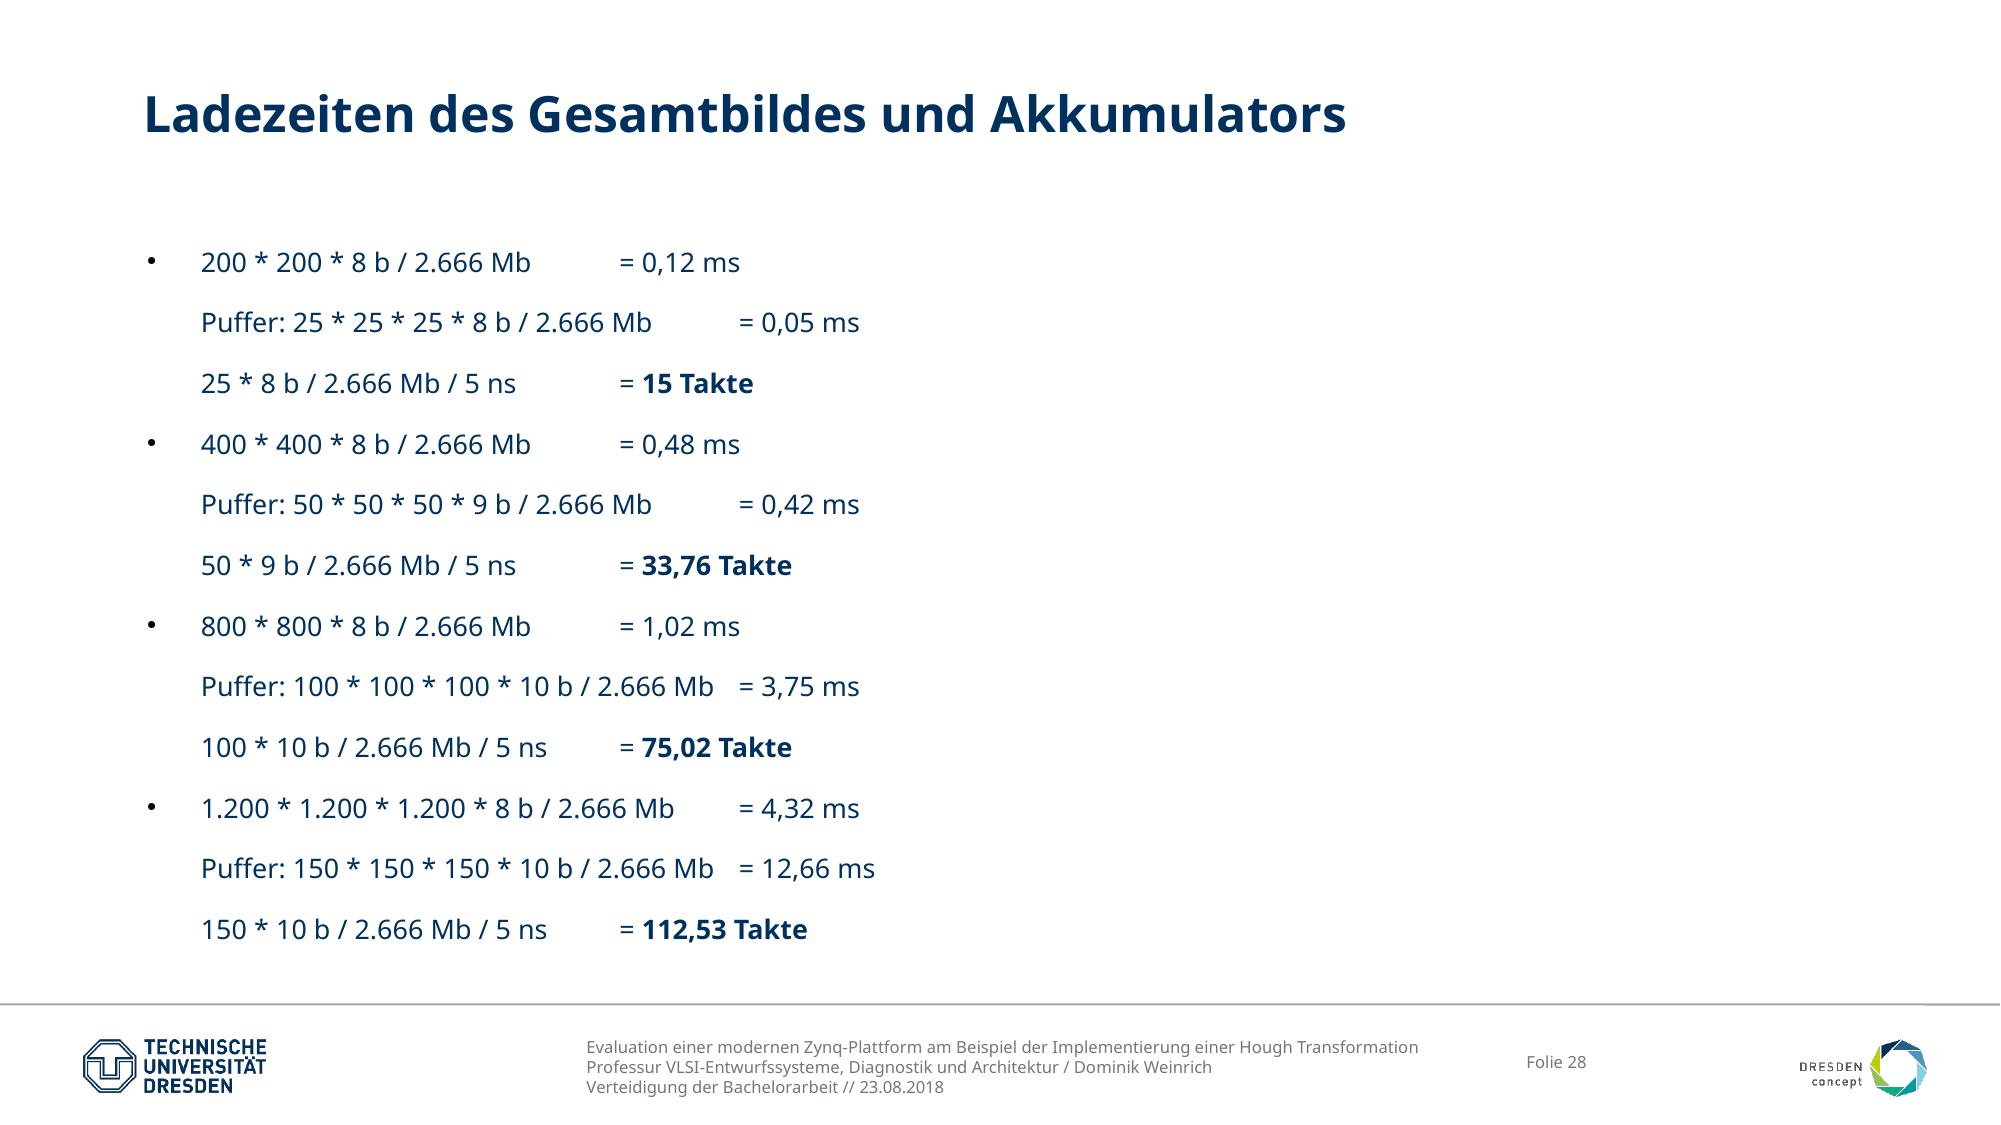

# Ladezeiten des Gesamtbildes und Akkumulators
200 * 200 * 8 b / 2.666 Mb					= 0,12 ms
Puffer: 25 * 25 * 25 * 8 b / 2.666 Mb		= 0,05 ms
25 * 8 b / 2.666 Mb / 5 ns					= 15 Takte
400 * 400 * 8 b / 2.666 Mb					= 0,48 ms
Puffer: 50 * 50 * 50 * 9 b / 2.666 Mb		= 0,42 ms
50 * 9 b / 2.666 Mb / 5 ns					= 33,76 Takte
800 * 800 * 8 b / 2.666 Mb					= 1,02 ms
Puffer: 100 * 100 * 100 * 10 b / 2.666 Mb	= 3,75 ms
100 * 10 b / 2.666 Mb / 5 ns				= 75,02 Takte
1.200 * 1.200 * 1.200 * 8 b / 2.666 Mb		= 4,32 ms
Puffer: 150 * 150 * 150 * 10 b / 2.666 Mb	= 12,66 ms
150 * 10 b / 2.666 Mb / 5 ns				= 112,53 Takte